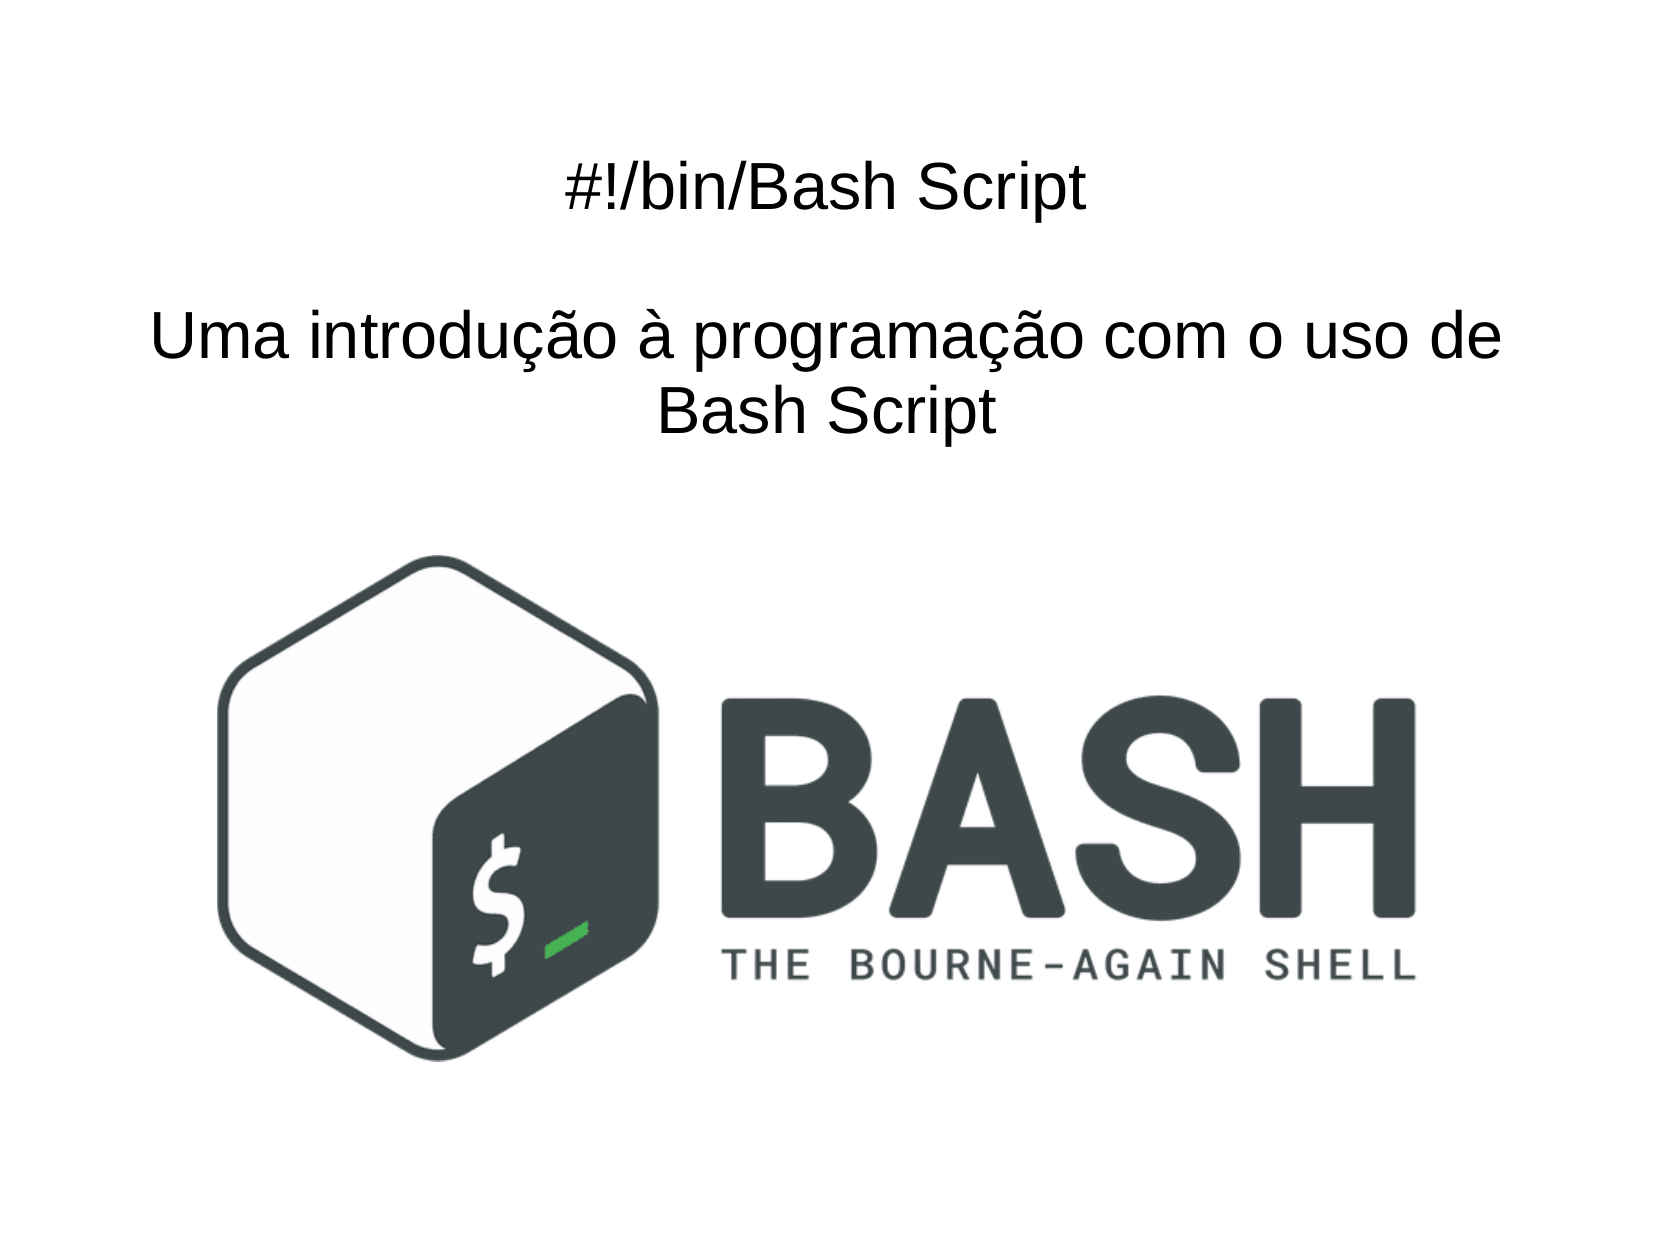

# #!/bin/Bash Script Uma introdução à programação com o uso de Bash Script